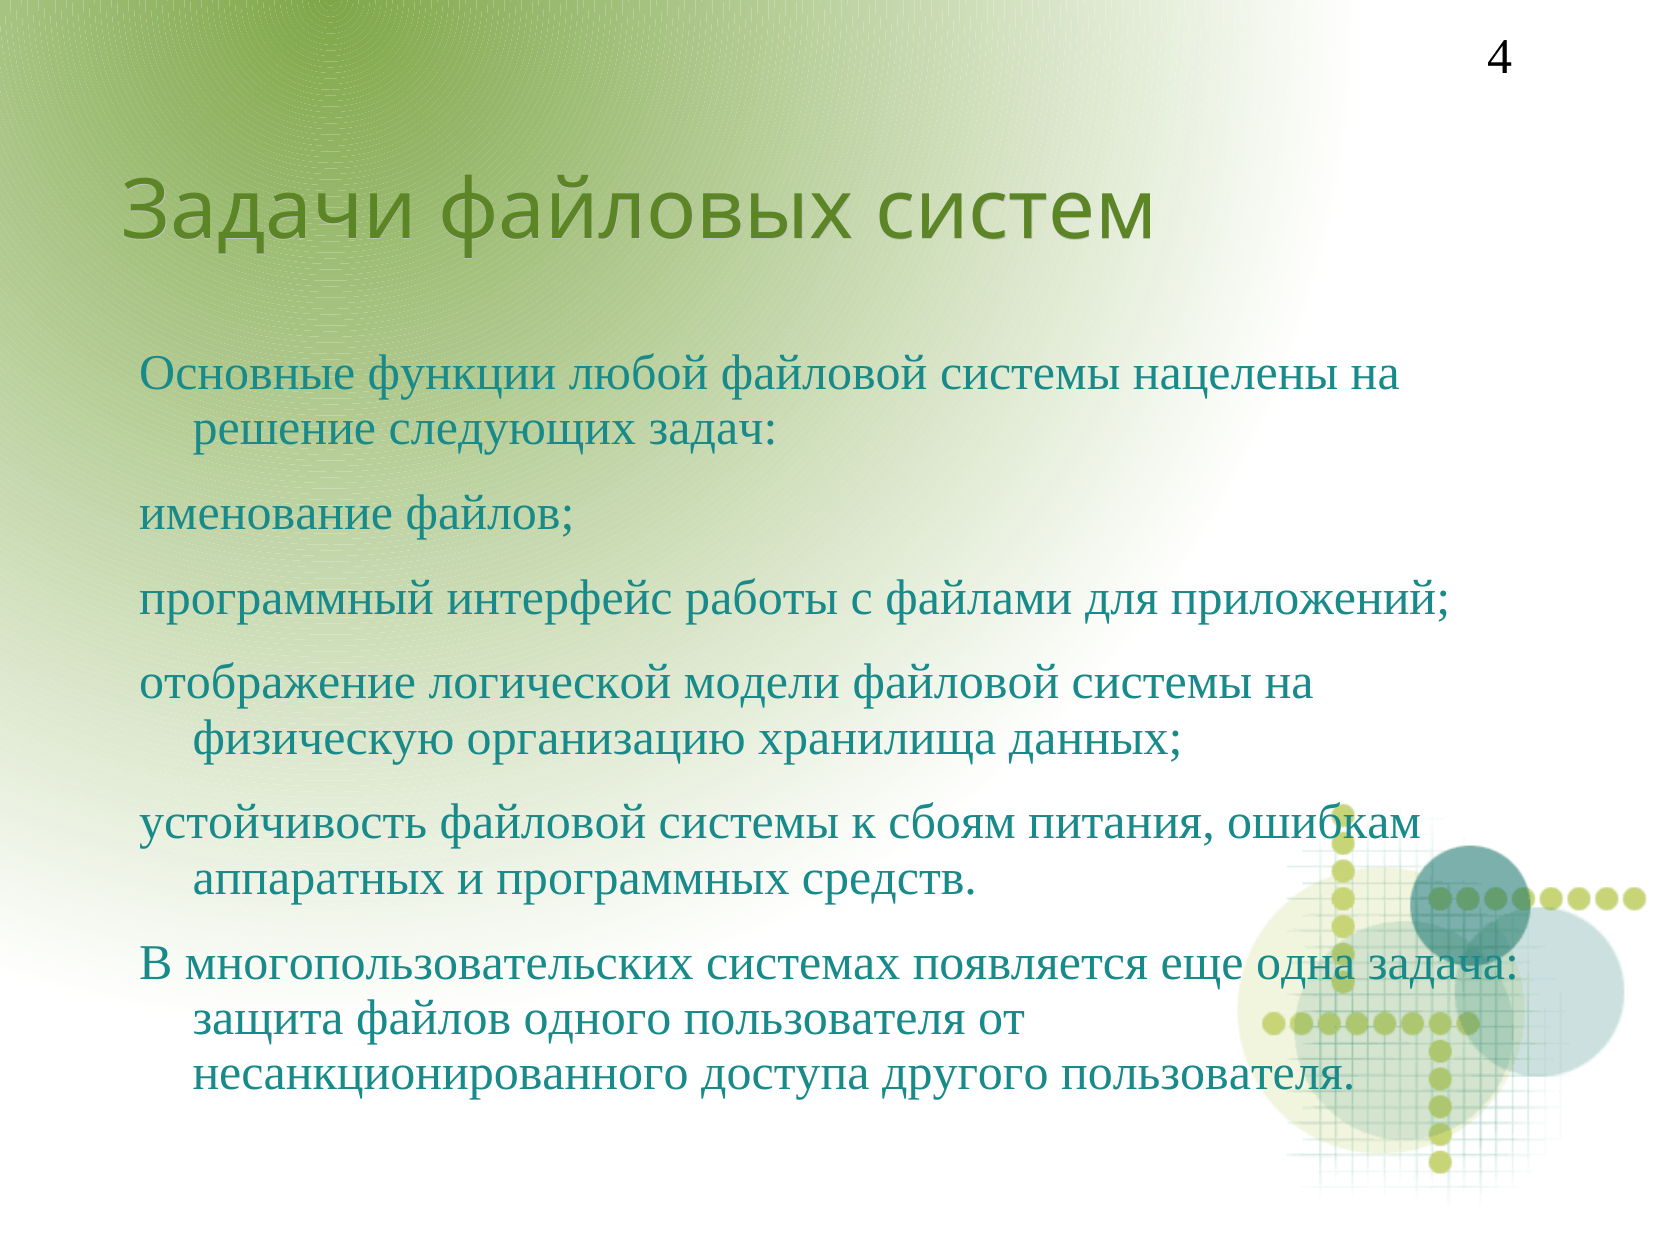

# Задачи файловых систем
Основные функции любой файловой системы нацелены на решение следующих задач:
именование файлов;
программный интерфейс работы с файлами для приложений;
отображение логической модели файловой системы на физическую организацию хранилища данных;
устойчивость файловой системы к сбоям питания, ошибкам аппаратных и программных средств.
В многопользовательских системах появляется еще одна задача: защита файлов одного пользователя от несанкционированного доступа другого пользователя.